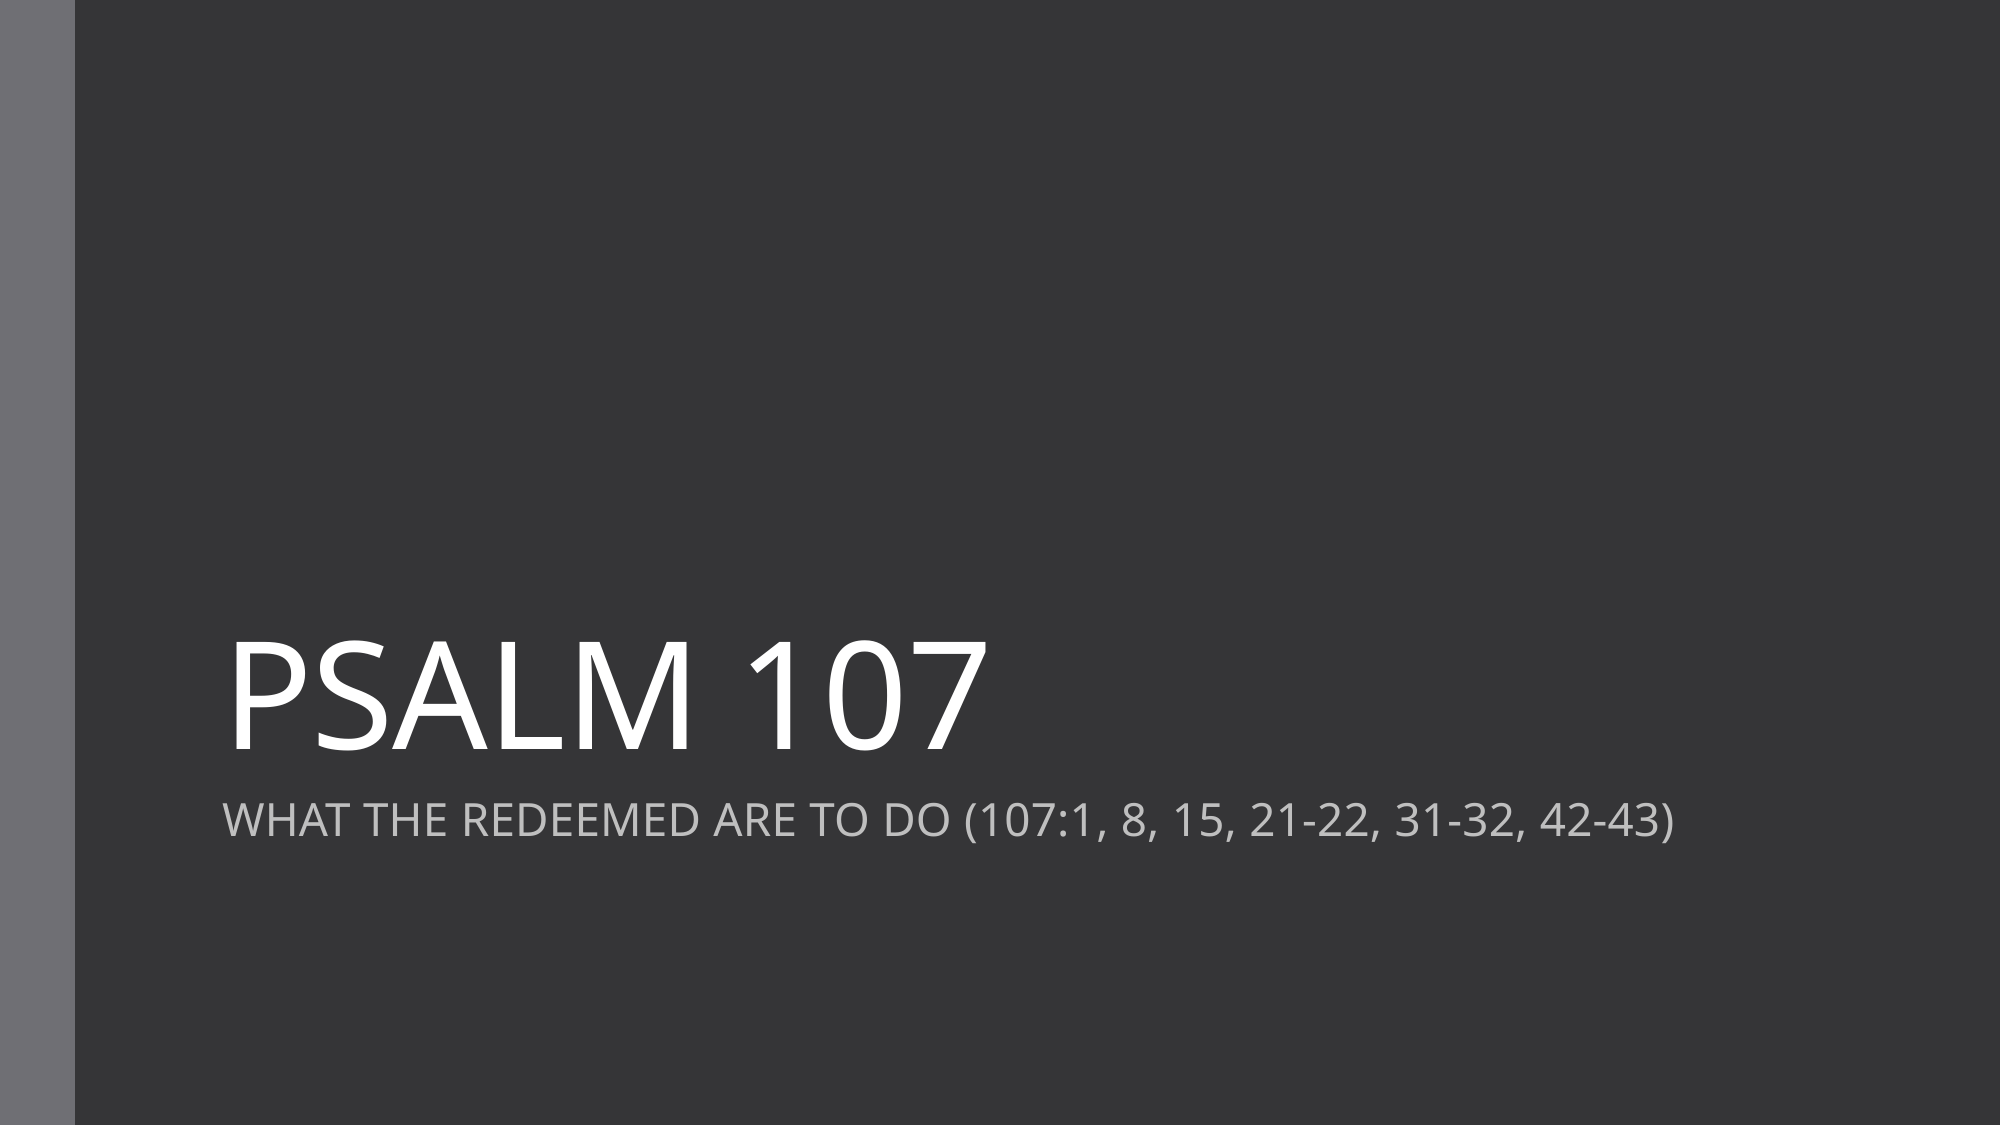

# PSALM 107
WHAT THE REDEEMED ARE TO DO (107:1, 8, 15, 21-22, 31-32, 42-43)